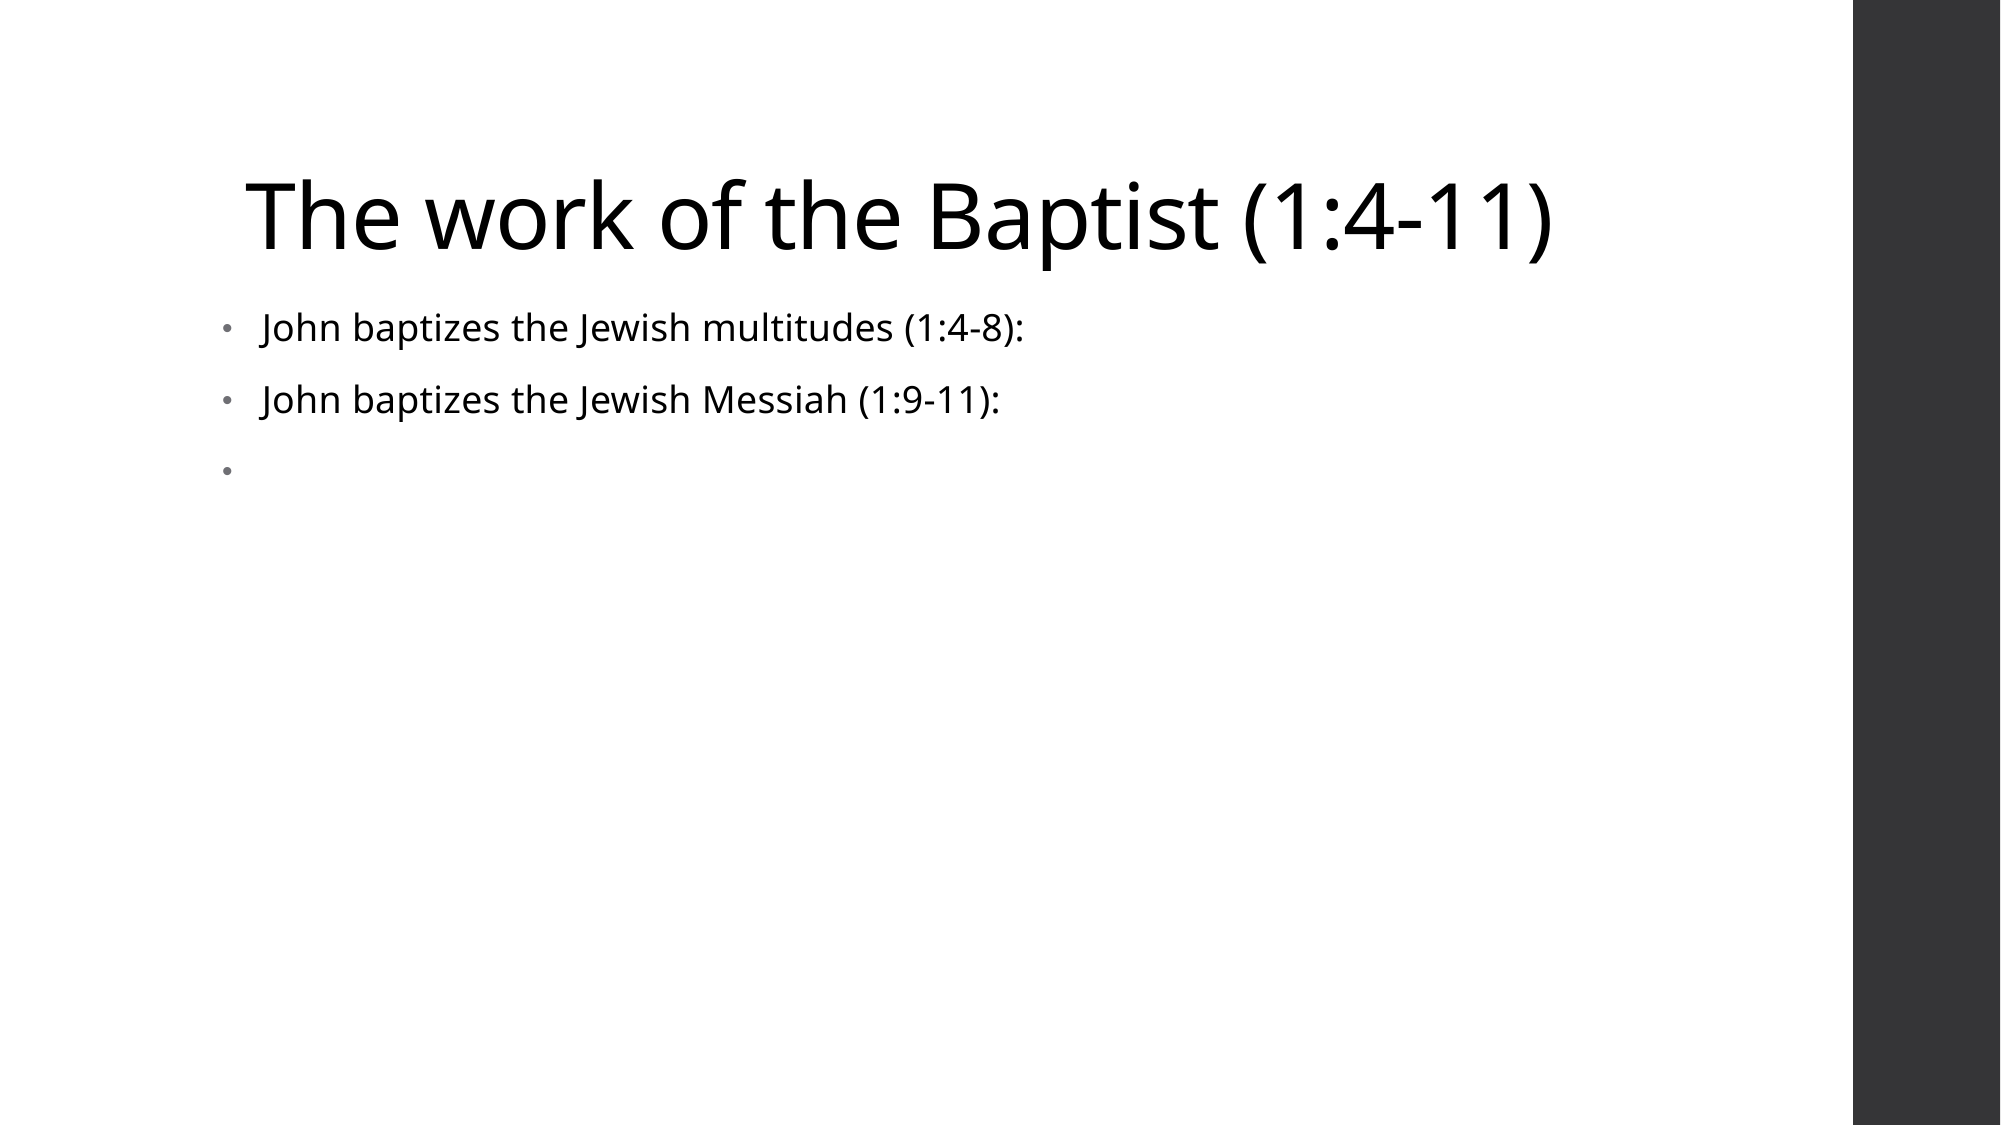

# The work of the Baptist (1:4-11)
 John baptizes the Jewish multitudes (1:4-8):
 John baptizes the Jewish Messiah (1:9-11):